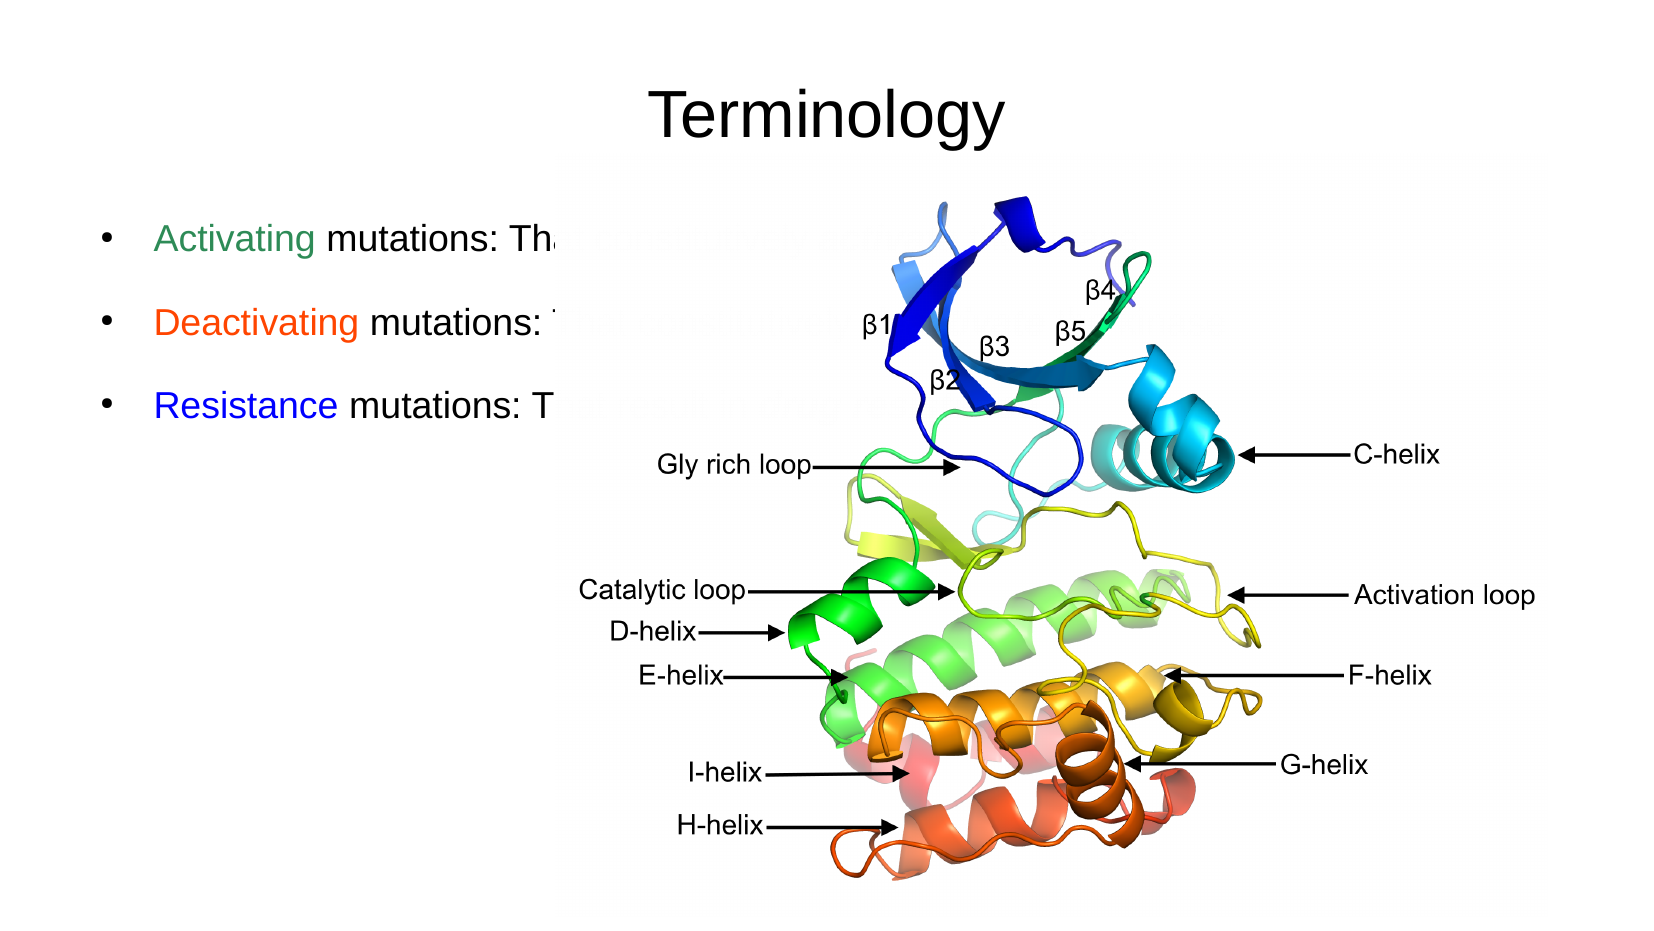

# Terminology
Activating mutations: That constitutively activate the kinase
Deactivating mutations: That constitutively deactivate the kinase
Resistance mutations: That result in drug resistance